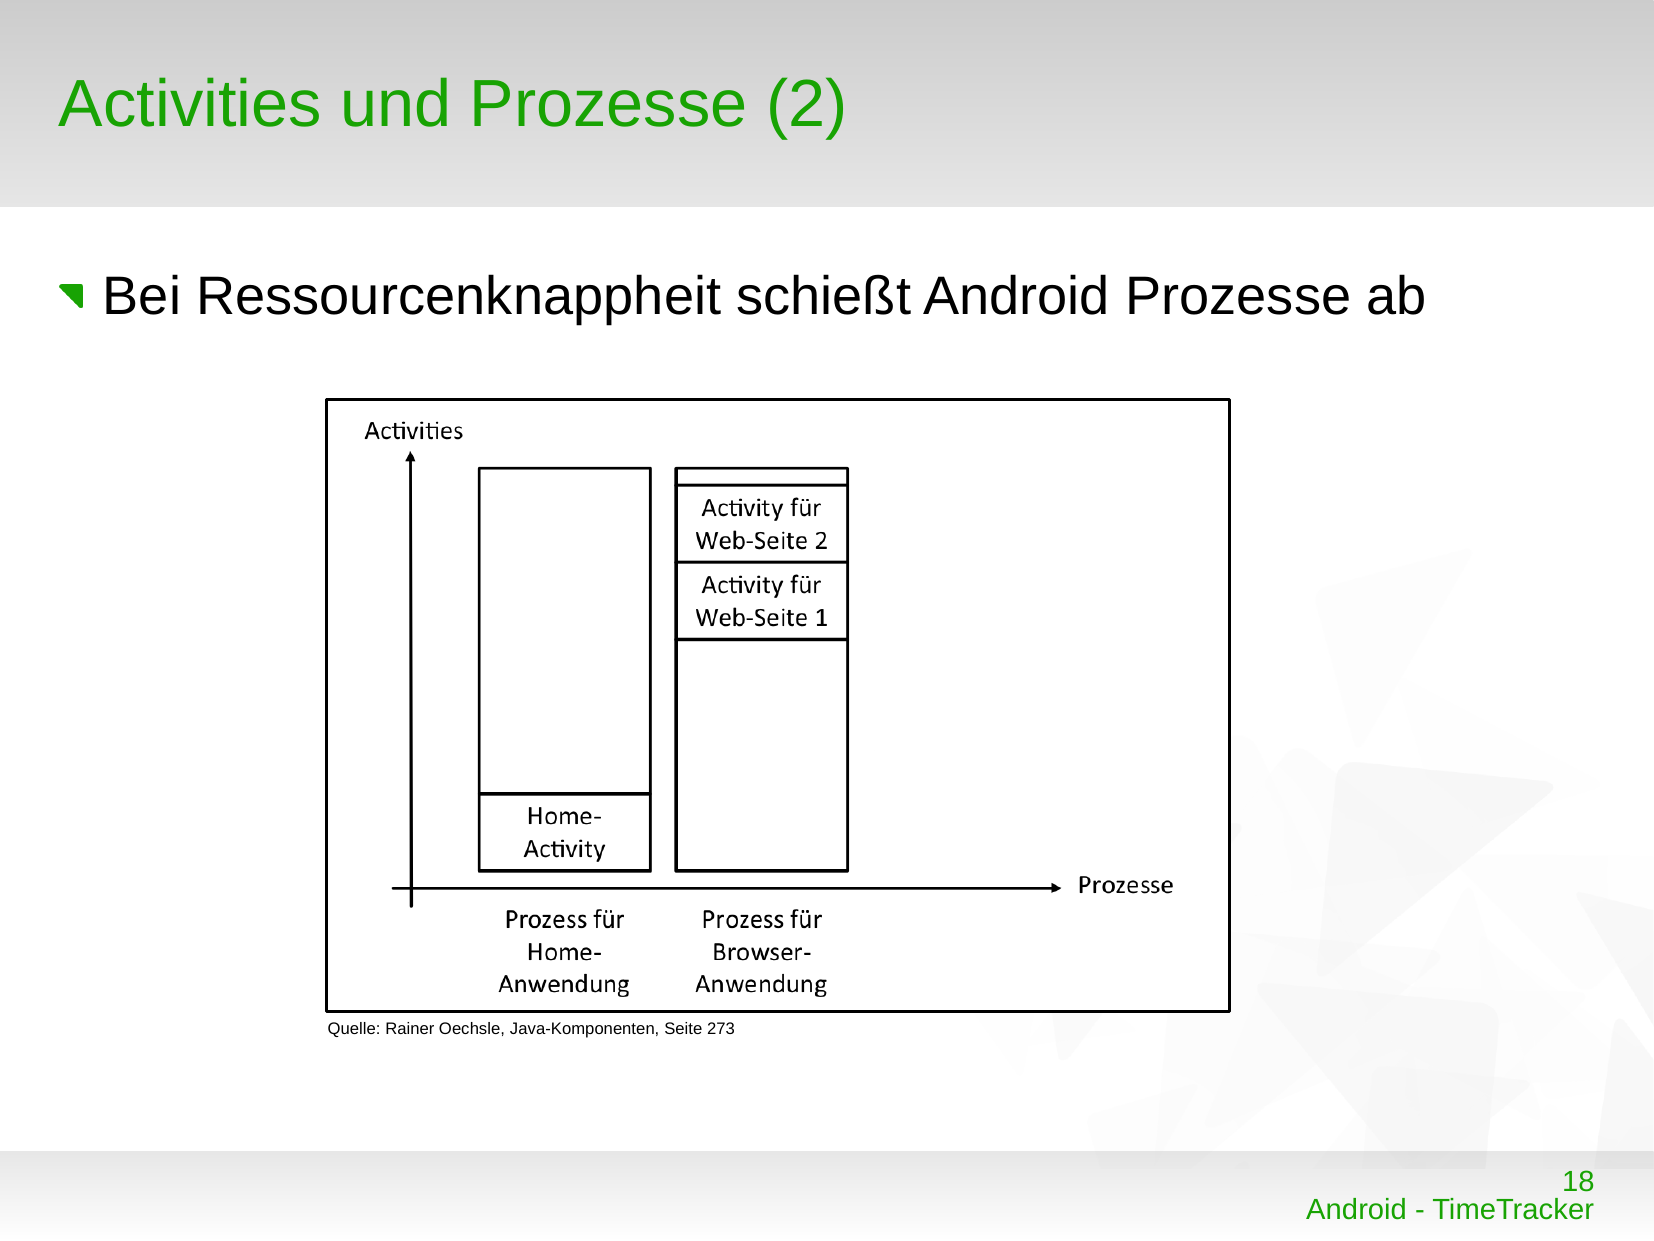

# Activities und Prozesse (2)
Bei Ressourcenknappheit schießt Android Prozesse ab
Quelle: Rainer Oechsle, Java-Komponenten, Seite 273
18
Android - TimeTracker